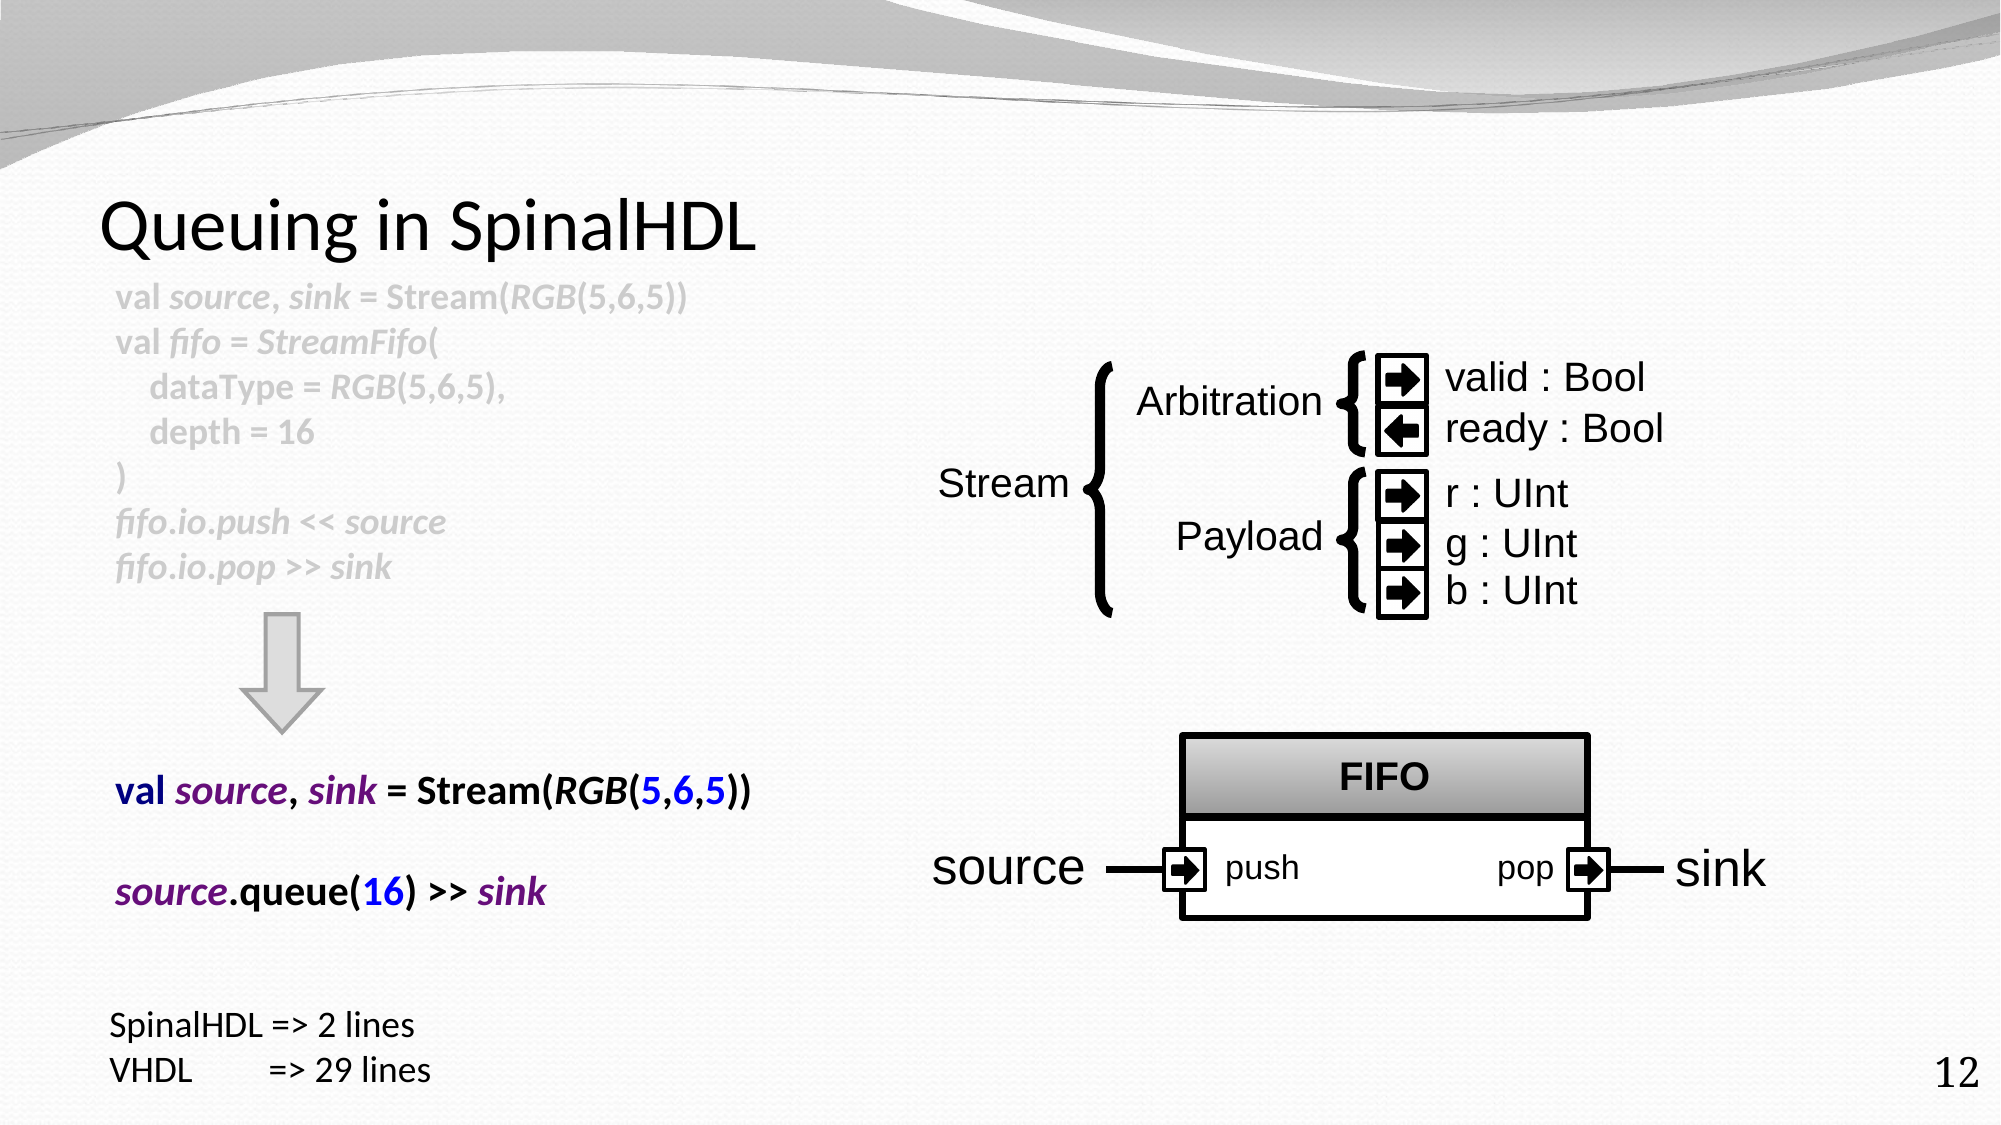

# Queuing in SpinalHDL
val source, sink = Stream(RGB(5,6,5))
val fifo = StreamFifo(
 dataType = RGB(5,6,5),
 depth = 16
)
fifo.io.push << source
fifo.io.pop >> sink
val source, sink = Stream(RGB(5,6,5))
source.queue(16) >> sink
SpinalHDL => 2 lines
VHDL => 29 lines